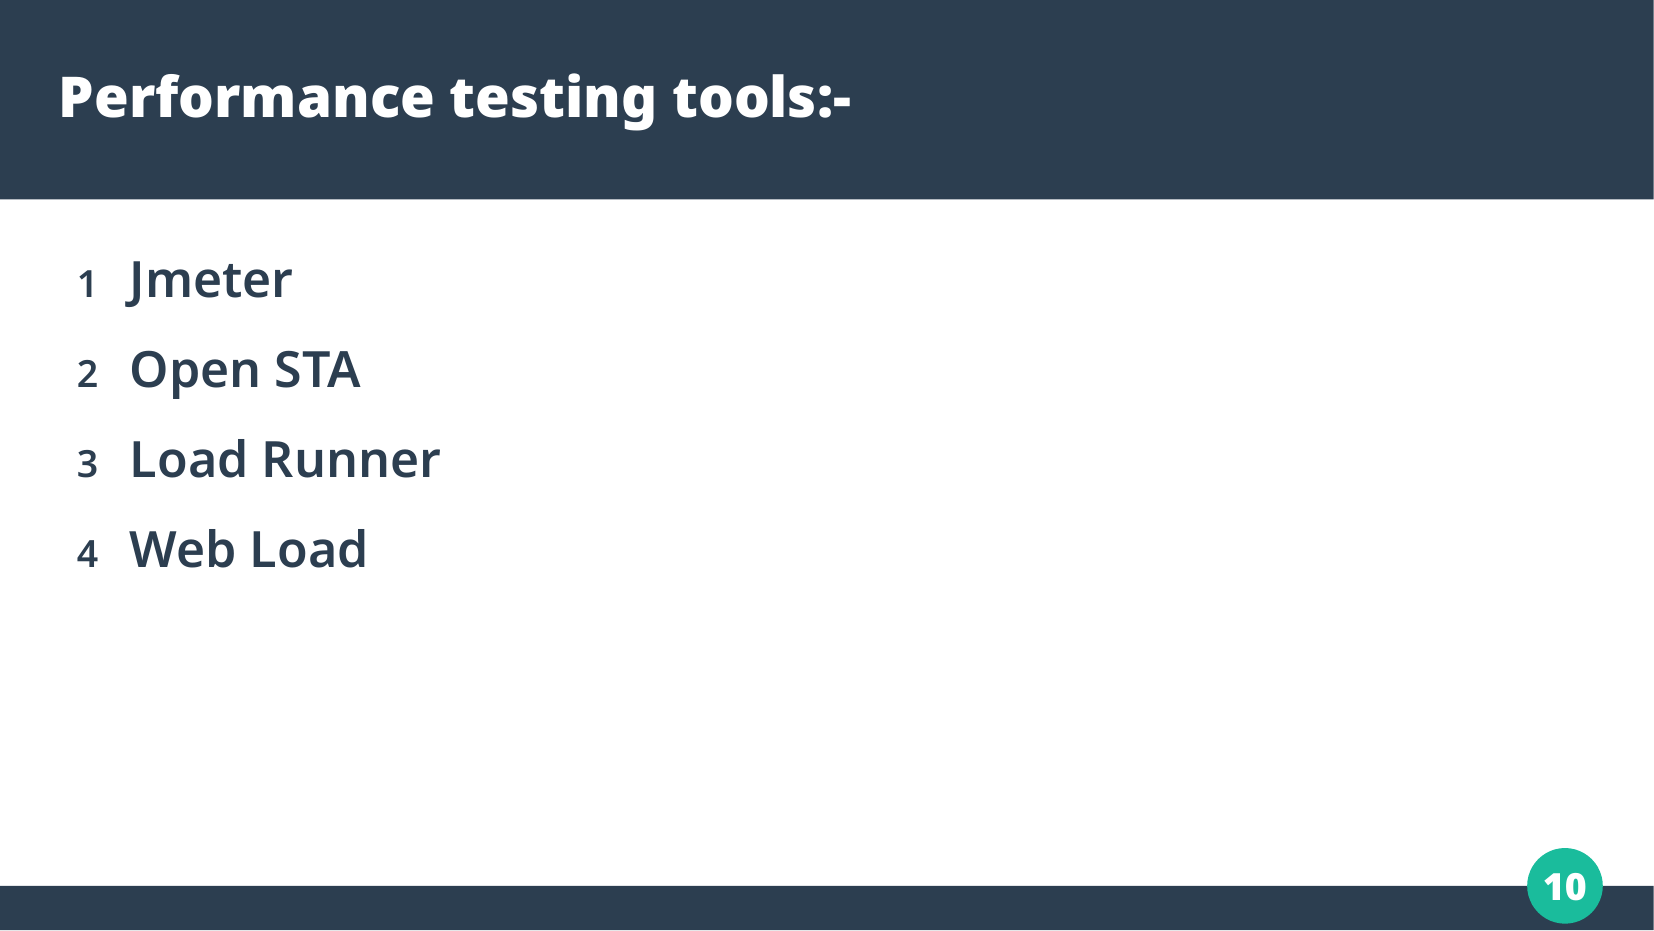

# Performance testing tools:-
Jmeter
Open STA
Load Runner
Web Load